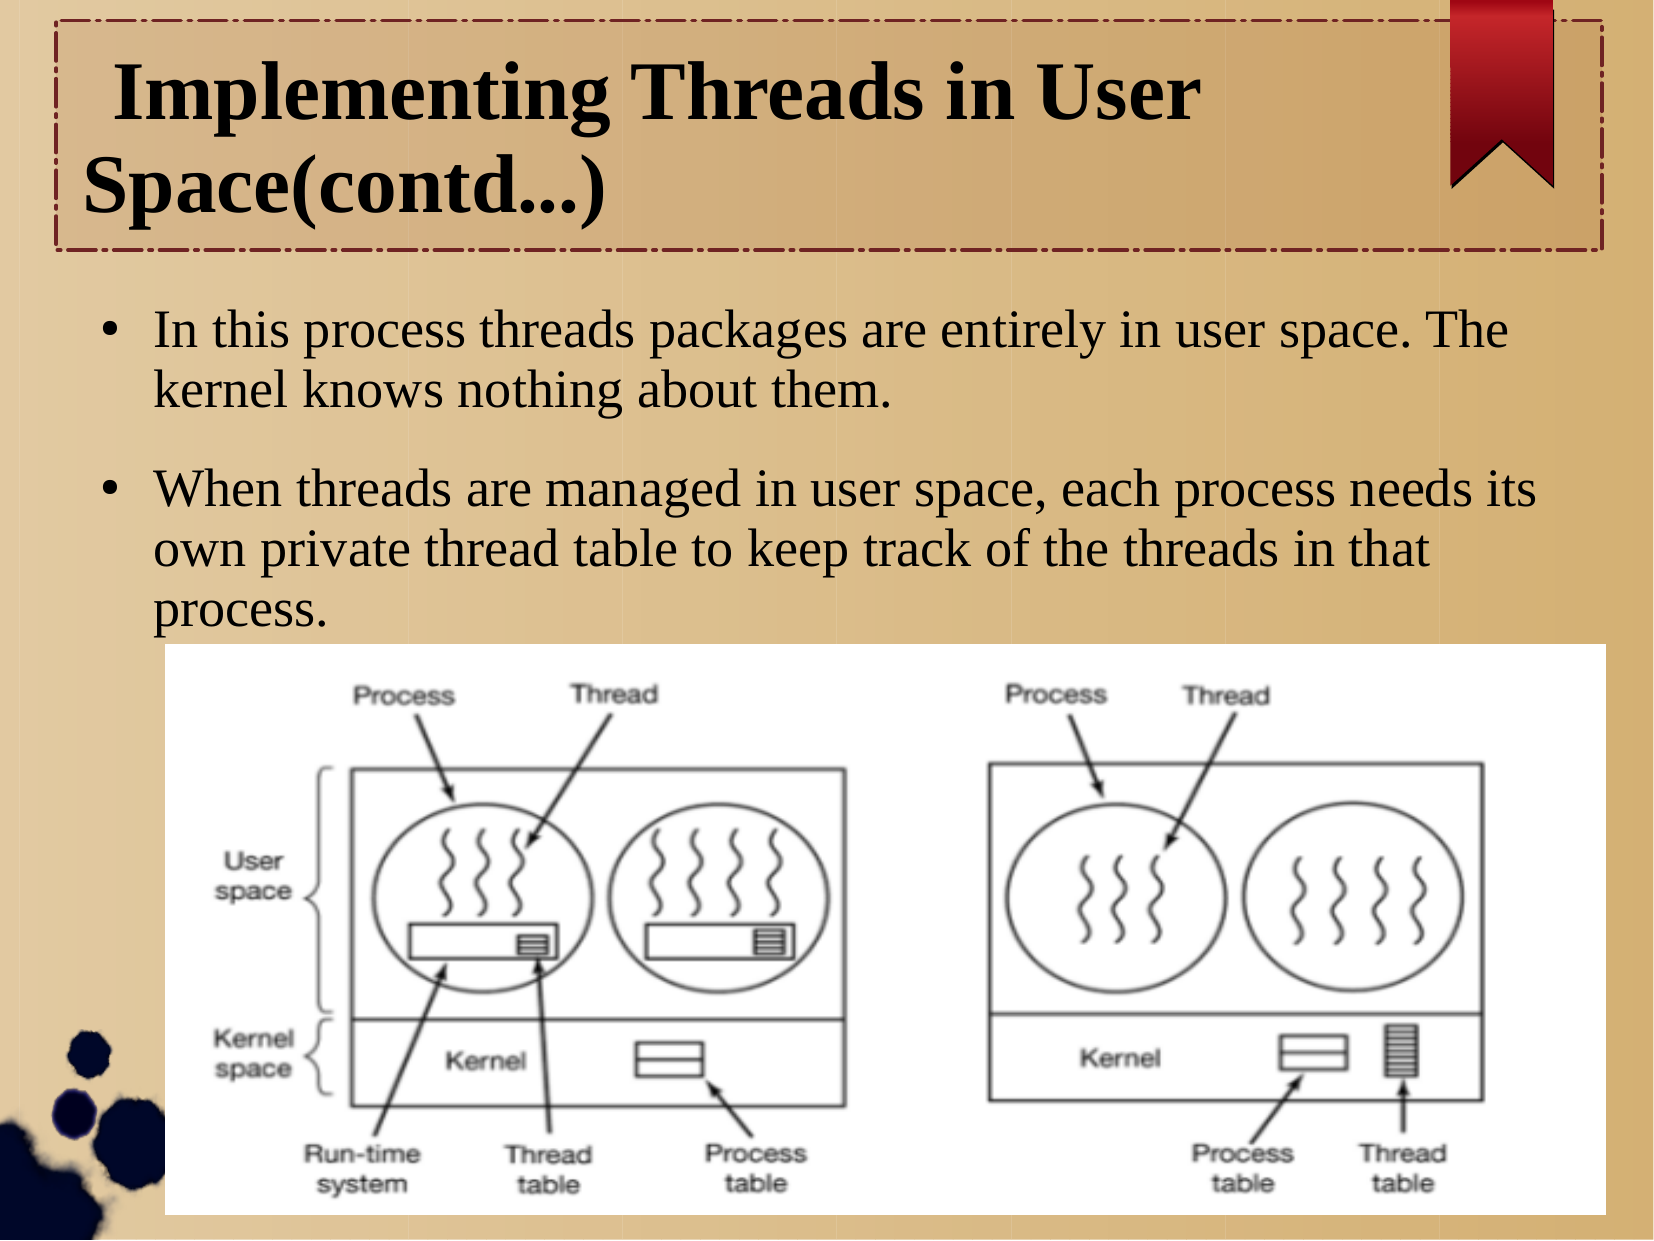

# Implementing Threads in User Space(contd...)
In this process threads packages are entirely in user space. The kernel knows nothing about them.
When threads are managed in user space, each process needs its own private thread table to keep track of the threads in that process.
8